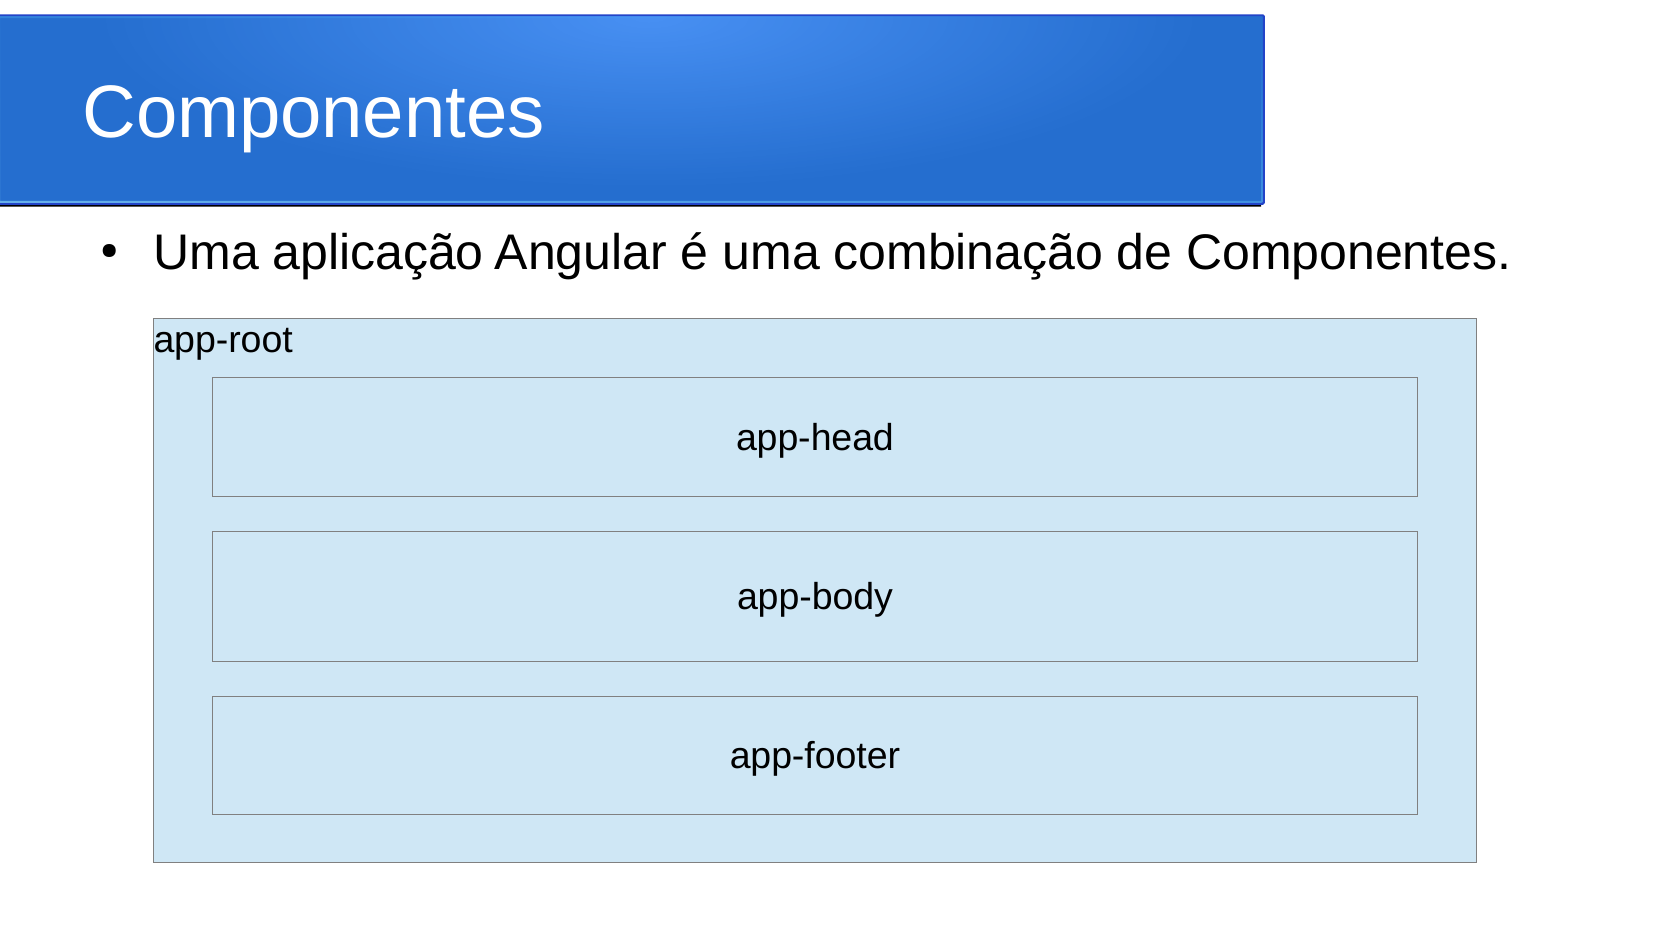

# Componentes
Uma aplicação Angular é uma combinação de Componentes.
app-root
app-head
app-body
app-footer